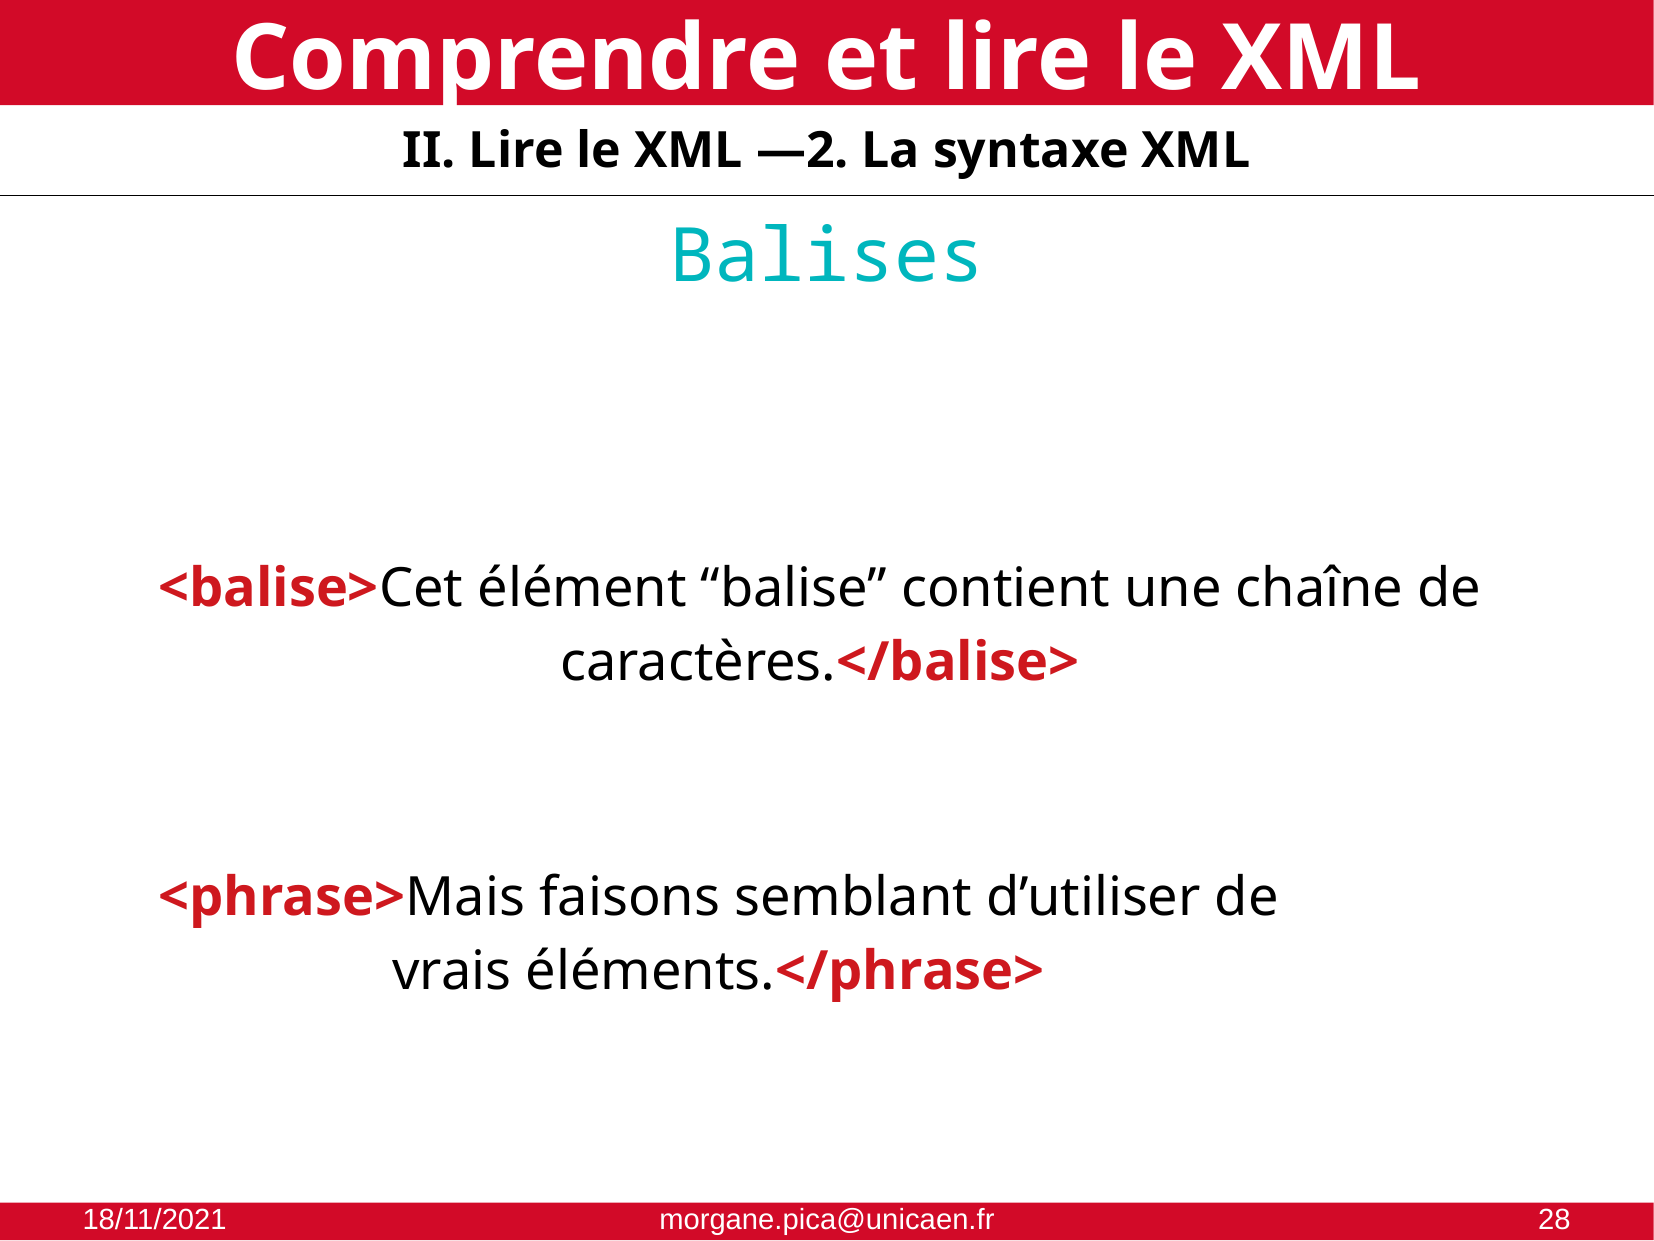

# Comprendre et lire le XML
II. Lire le XML —2. La syntaxe XML
Balises
<balise>Cet élément “balise” contient une chaîne de caractères.</balise>
<phrase>Mais faisons semblant d’utiliser de vrais éléments.</phrase>
18/11/2021
morgane.pica@unicaen.fr
28